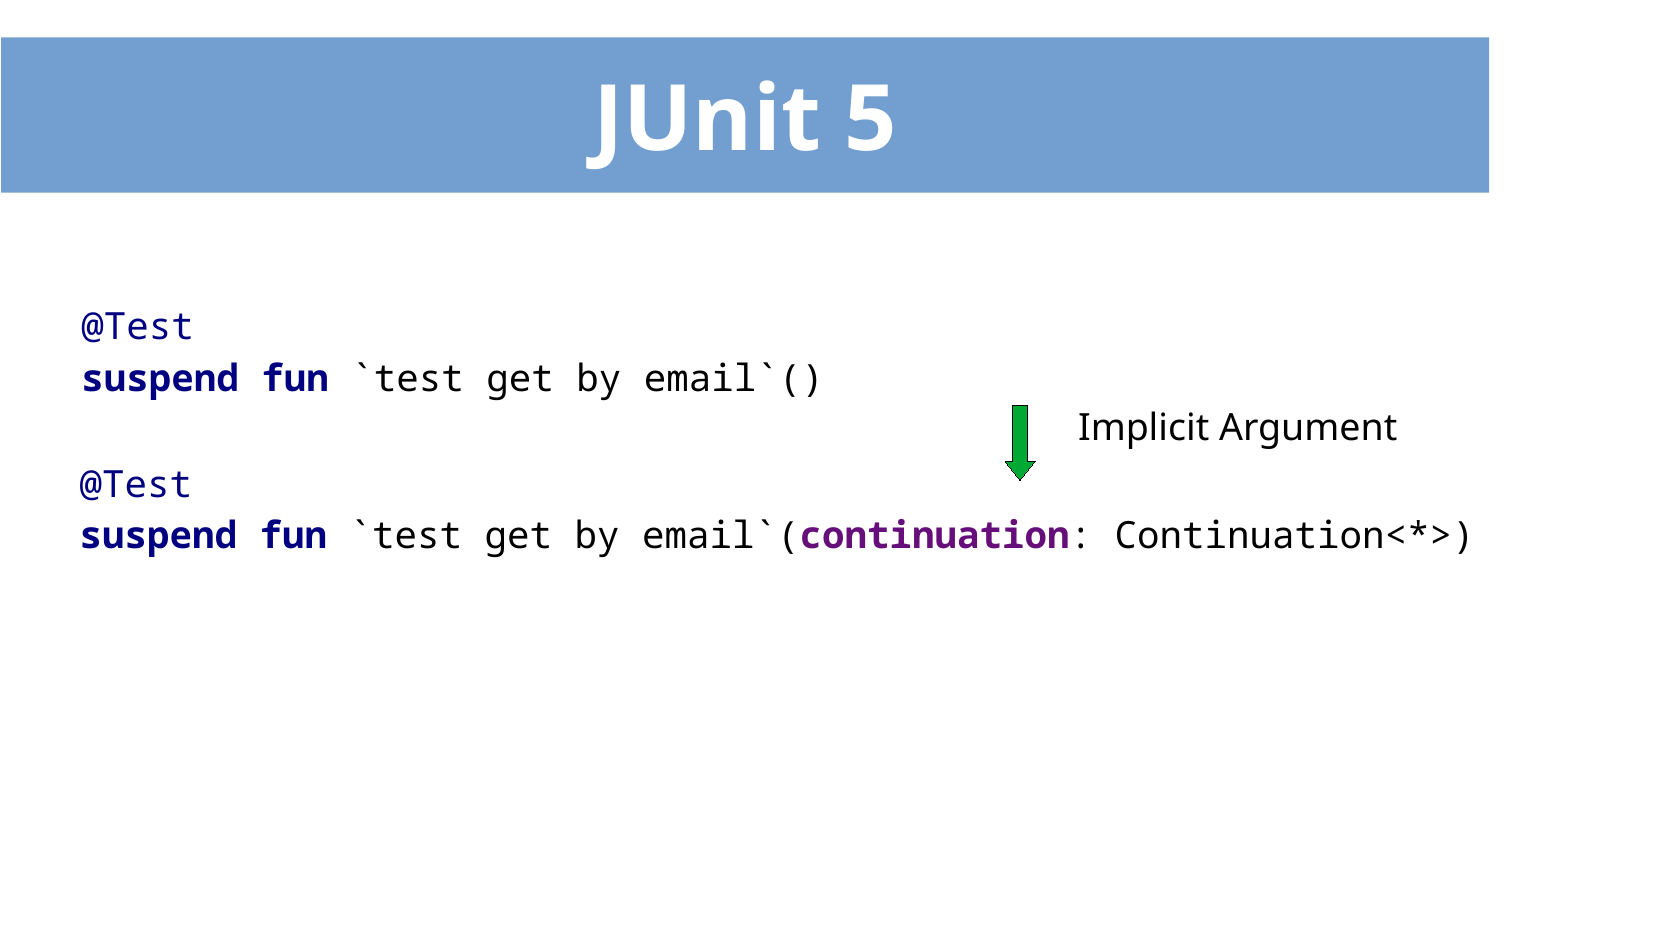

JUnit 5
# @Test suspend fun `test get by email`()
Implicit Argument
@Test
suspend fun `test get by email`(continuation: Continuation<*>)